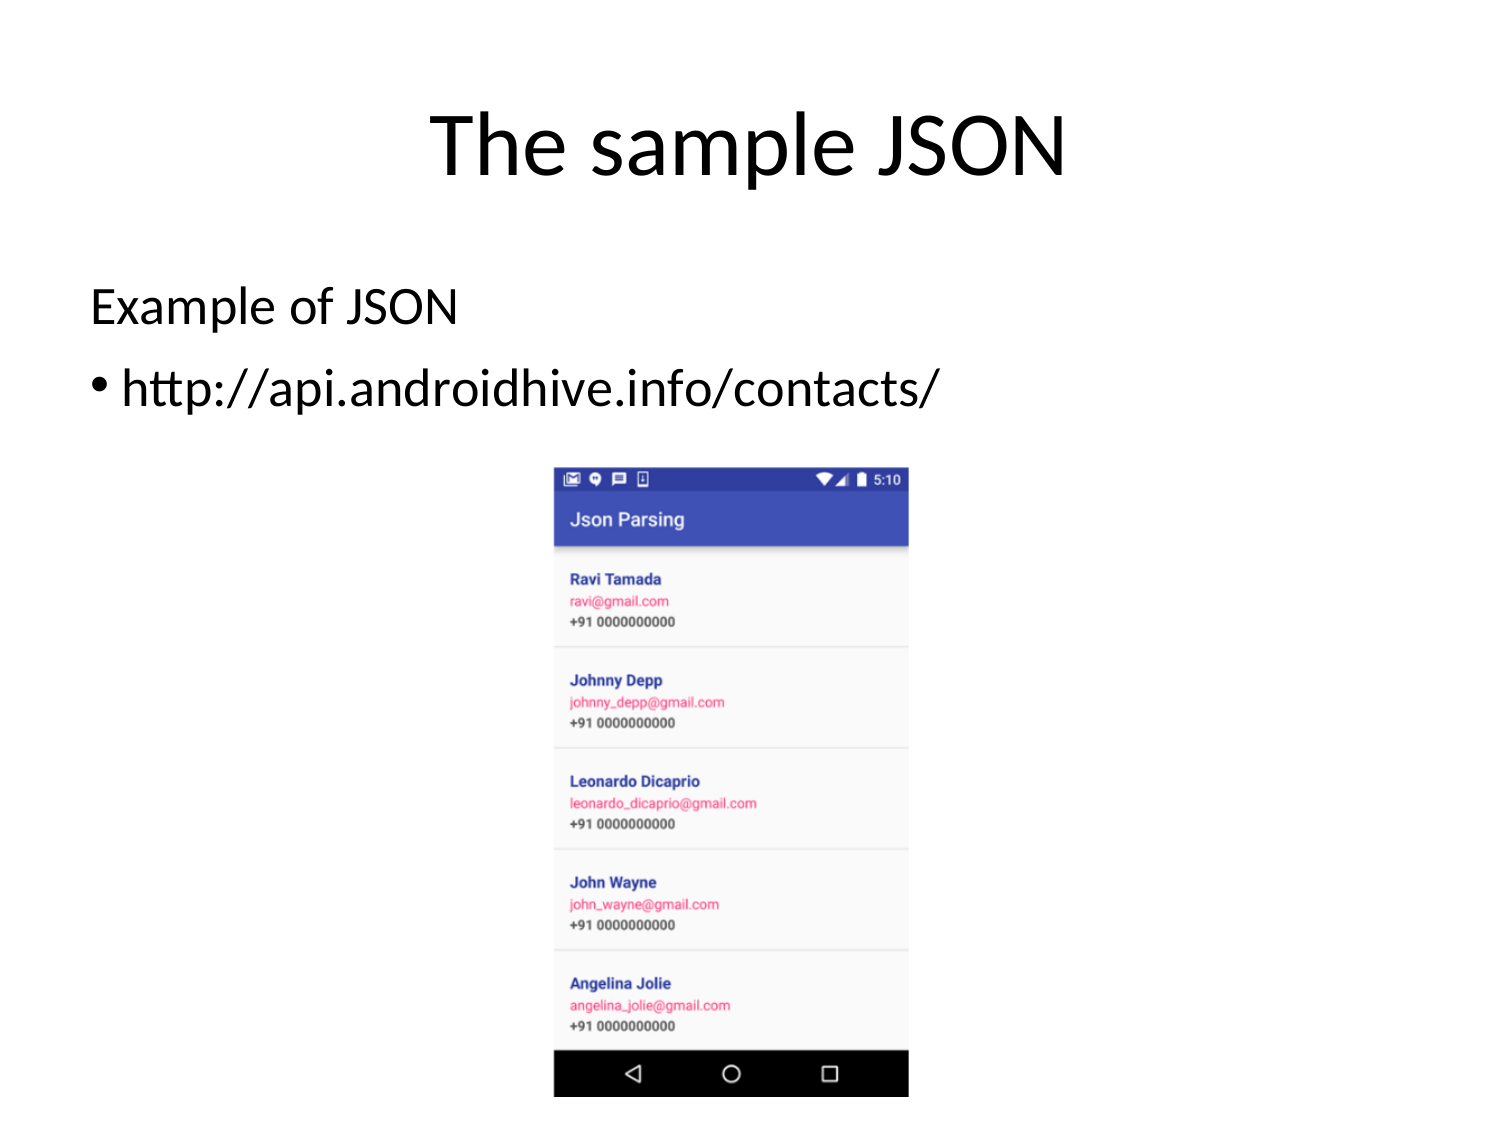

# The sample JSON
Example of JSON
 http://api.androidhive.info/contacts/